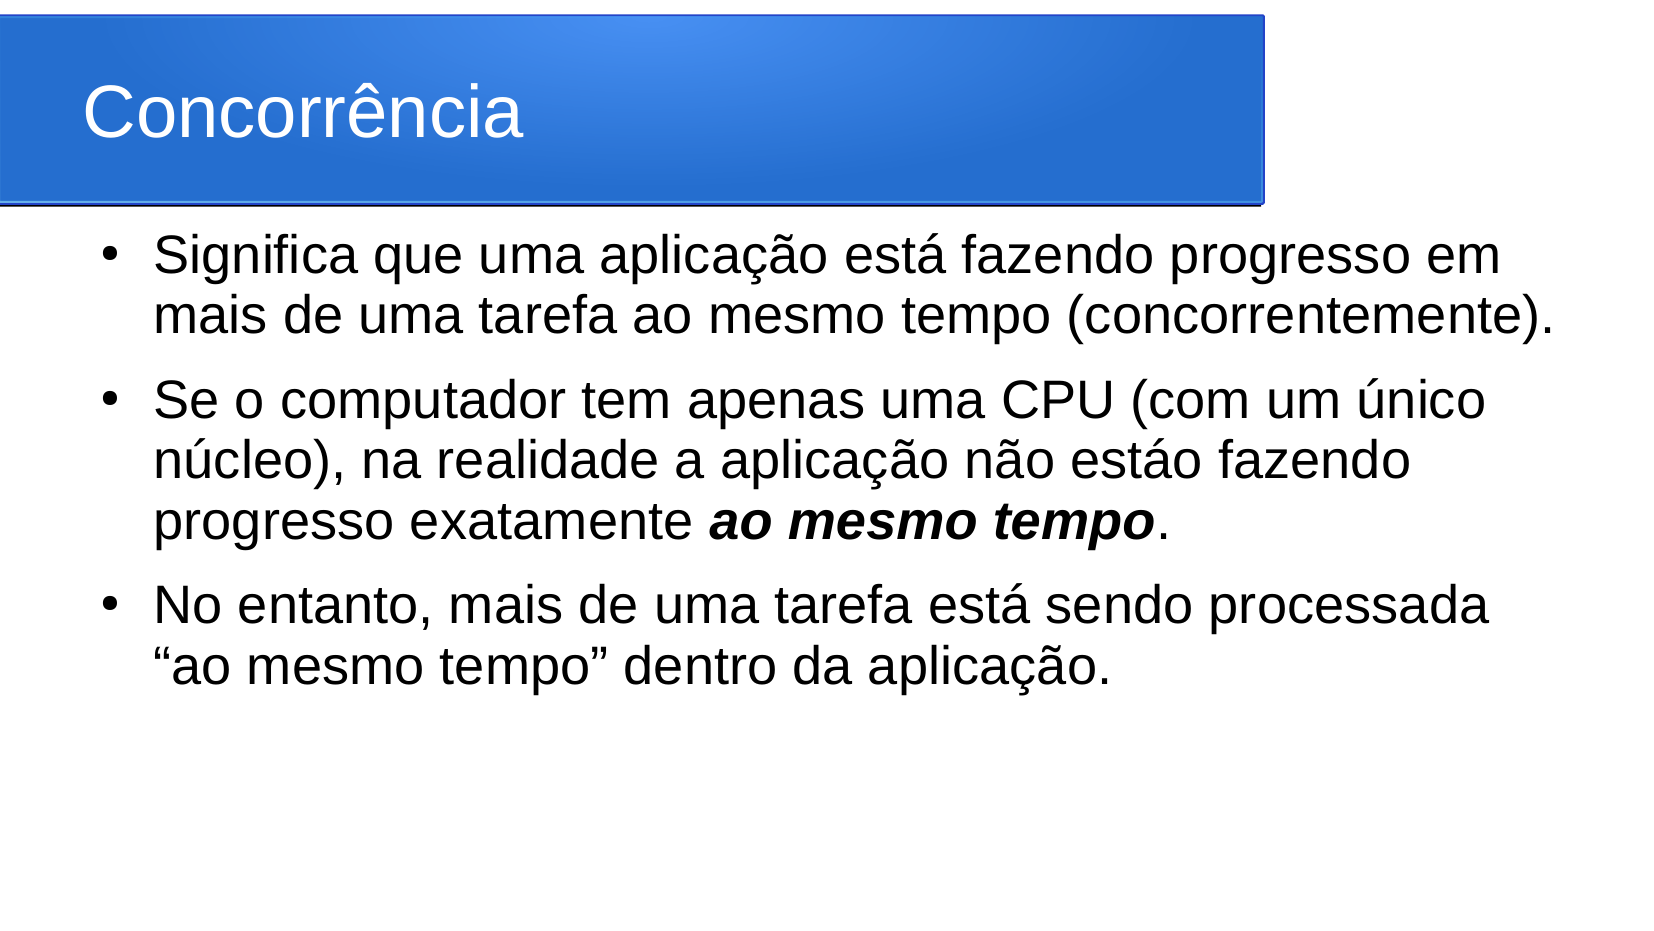

# Concorrência
Significa que uma aplicação está fazendo progresso em mais de uma tarefa ao mesmo tempo (concorrentemente).
Se o computador tem apenas uma CPU (com um único núcleo), na realidade a aplicação não estáo fazendo progresso exatamente ao mesmo tempo.
No entanto, mais de uma tarefa está sendo processada “ao mesmo tempo” dentro da aplicação.